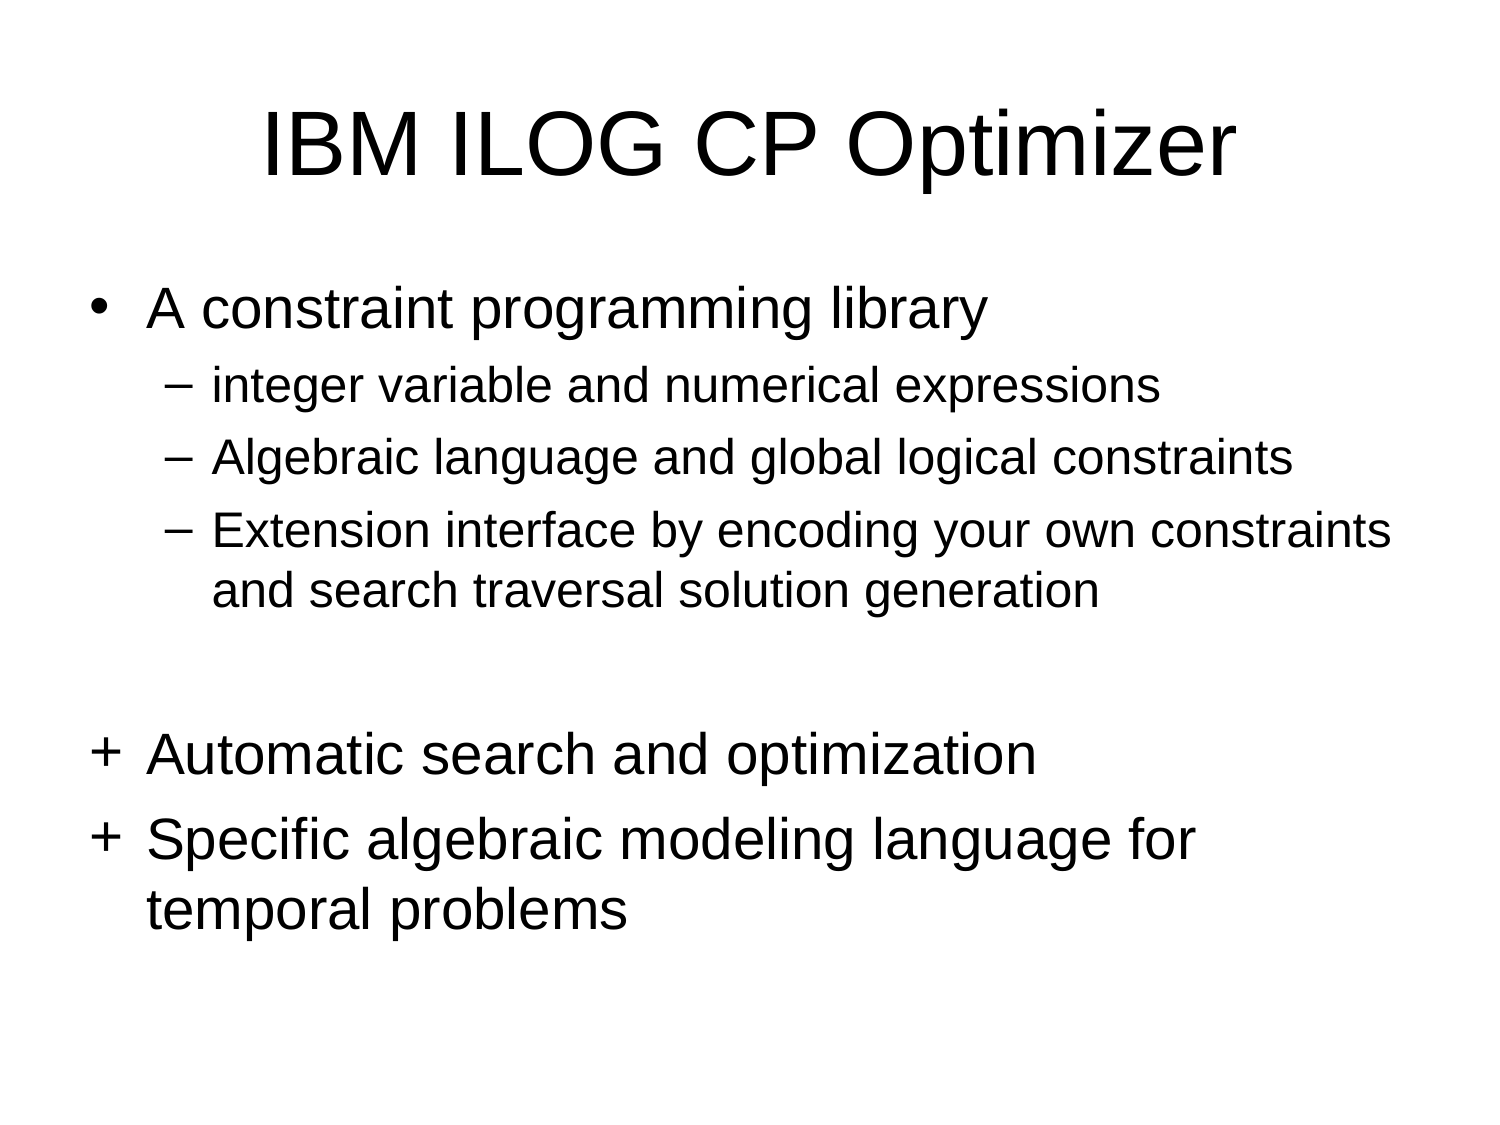

# IBM ILOG CP Optimizer
A constraint programming library
integer variable and numerical expressions
Algebraic language and global logical constraints
Extension interface by encoding your own constraints and search traversal solution generation
Automatic search and optimization
Specific algebraic modeling language for temporal problems